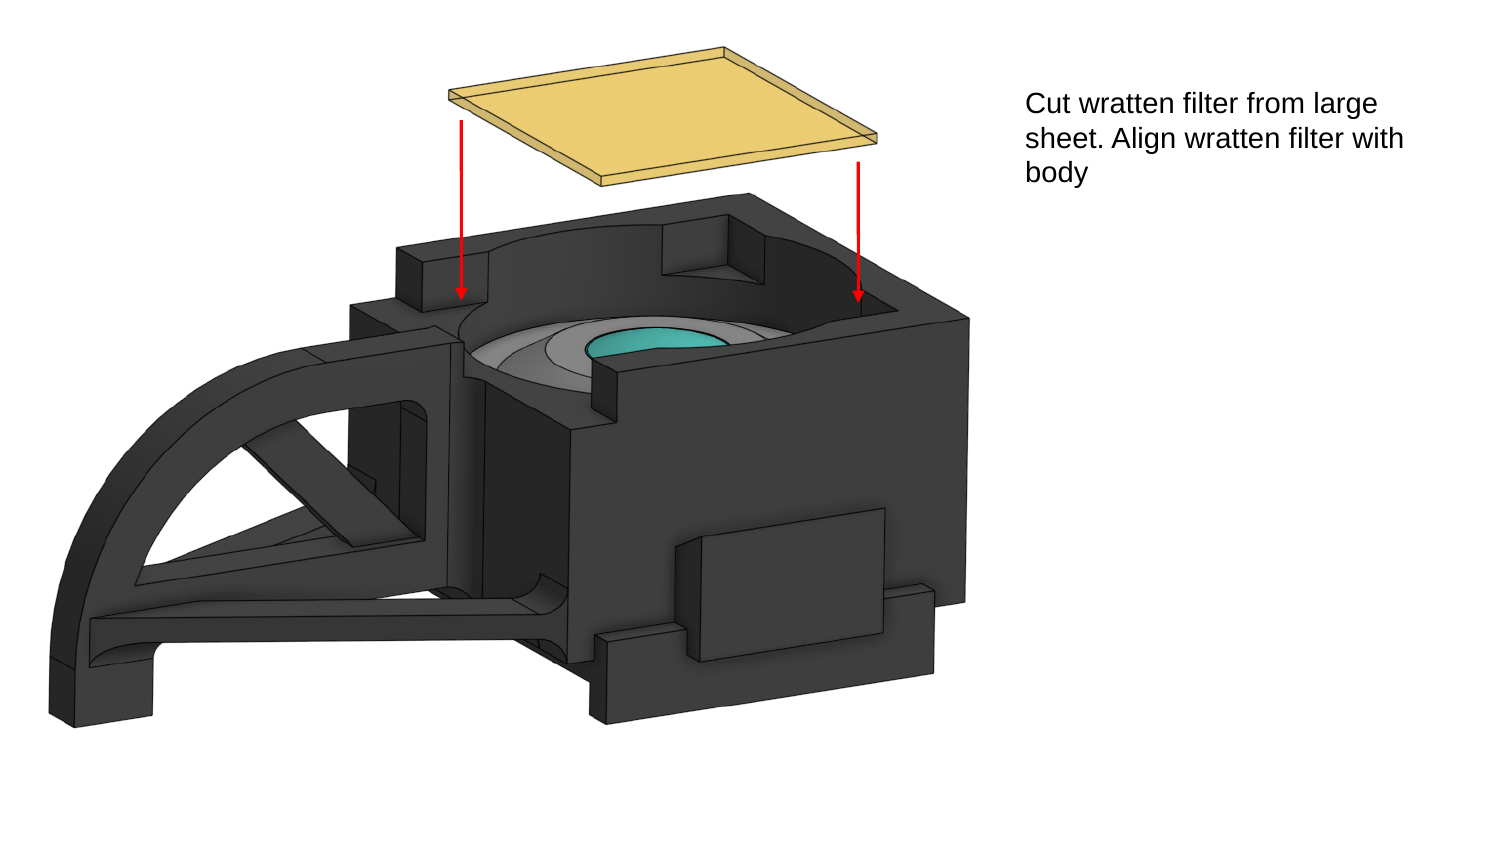

Cut wratten filter from large sheet. Align wratten filter with body